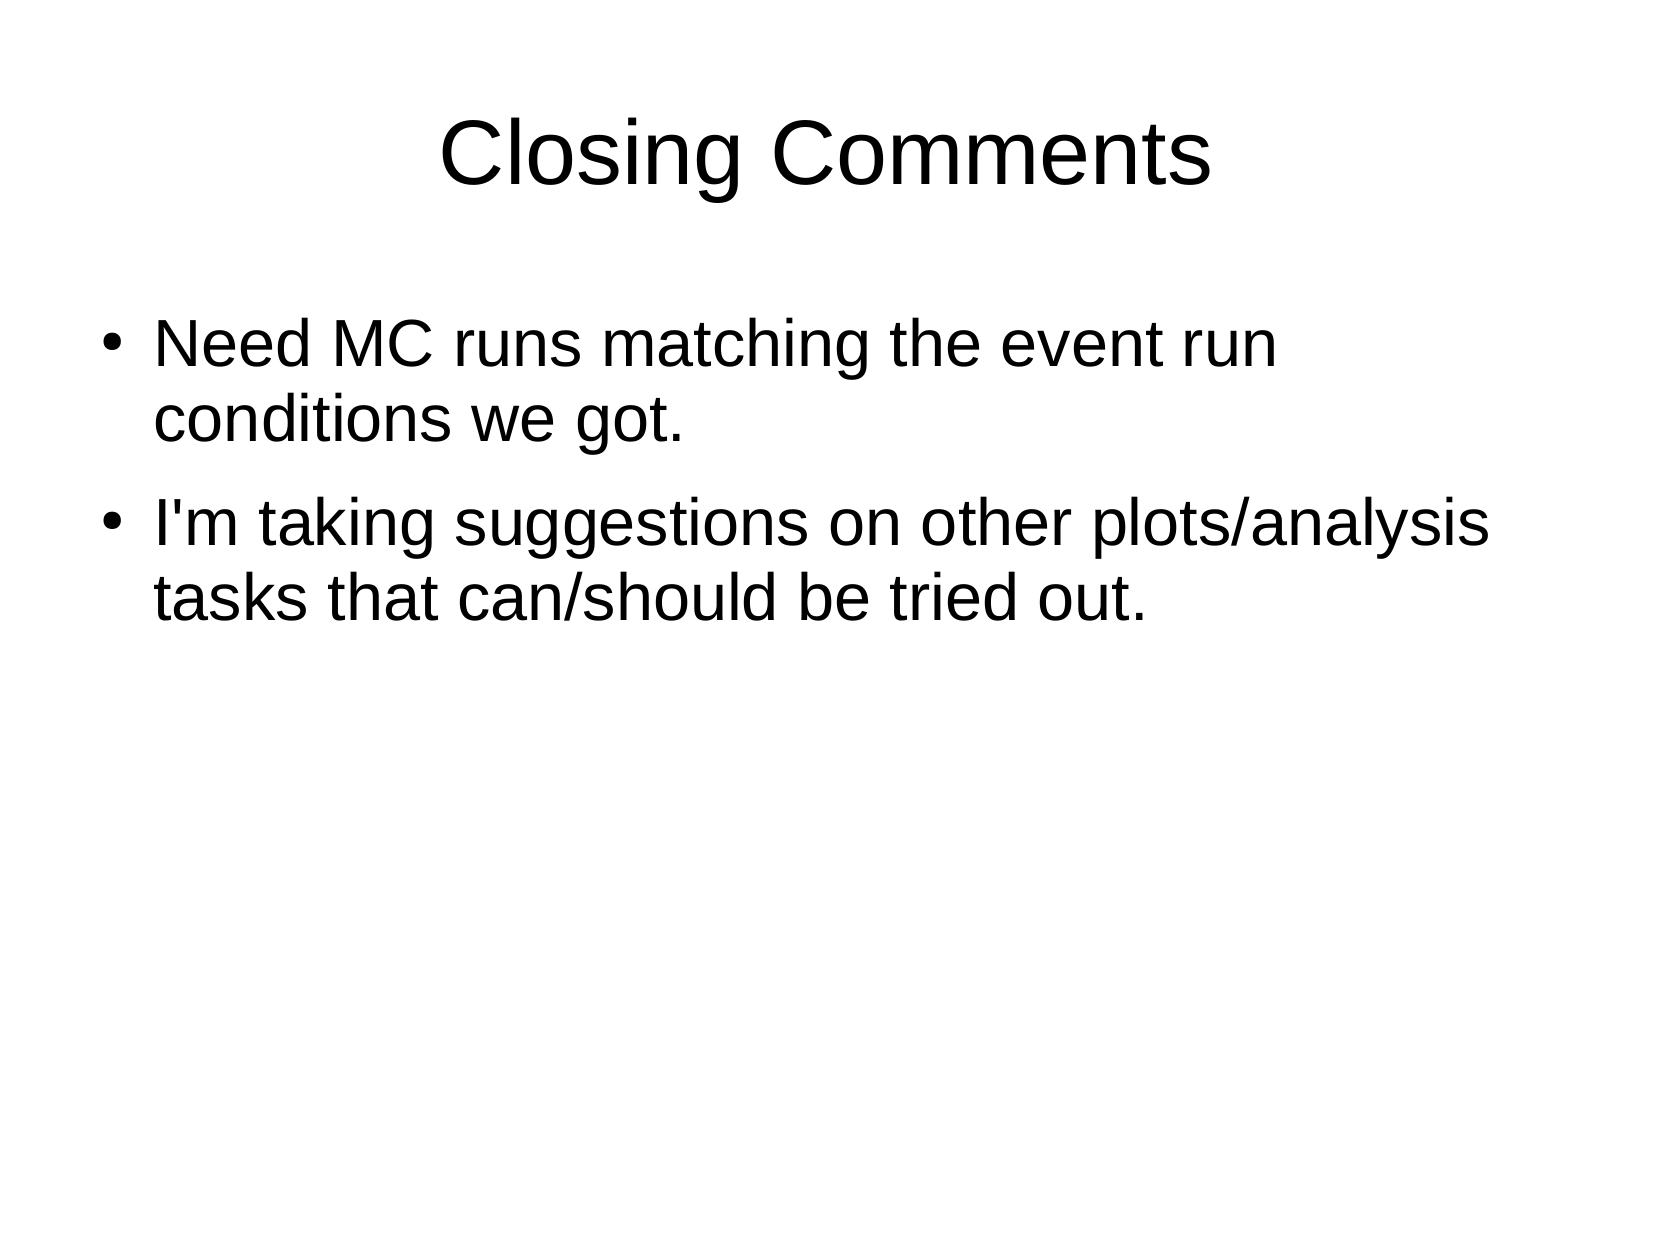

# Closing Comments
Need MC runs matching the event run conditions we got.
I'm taking suggestions on other plots/analysis tasks that can/should be tried out.